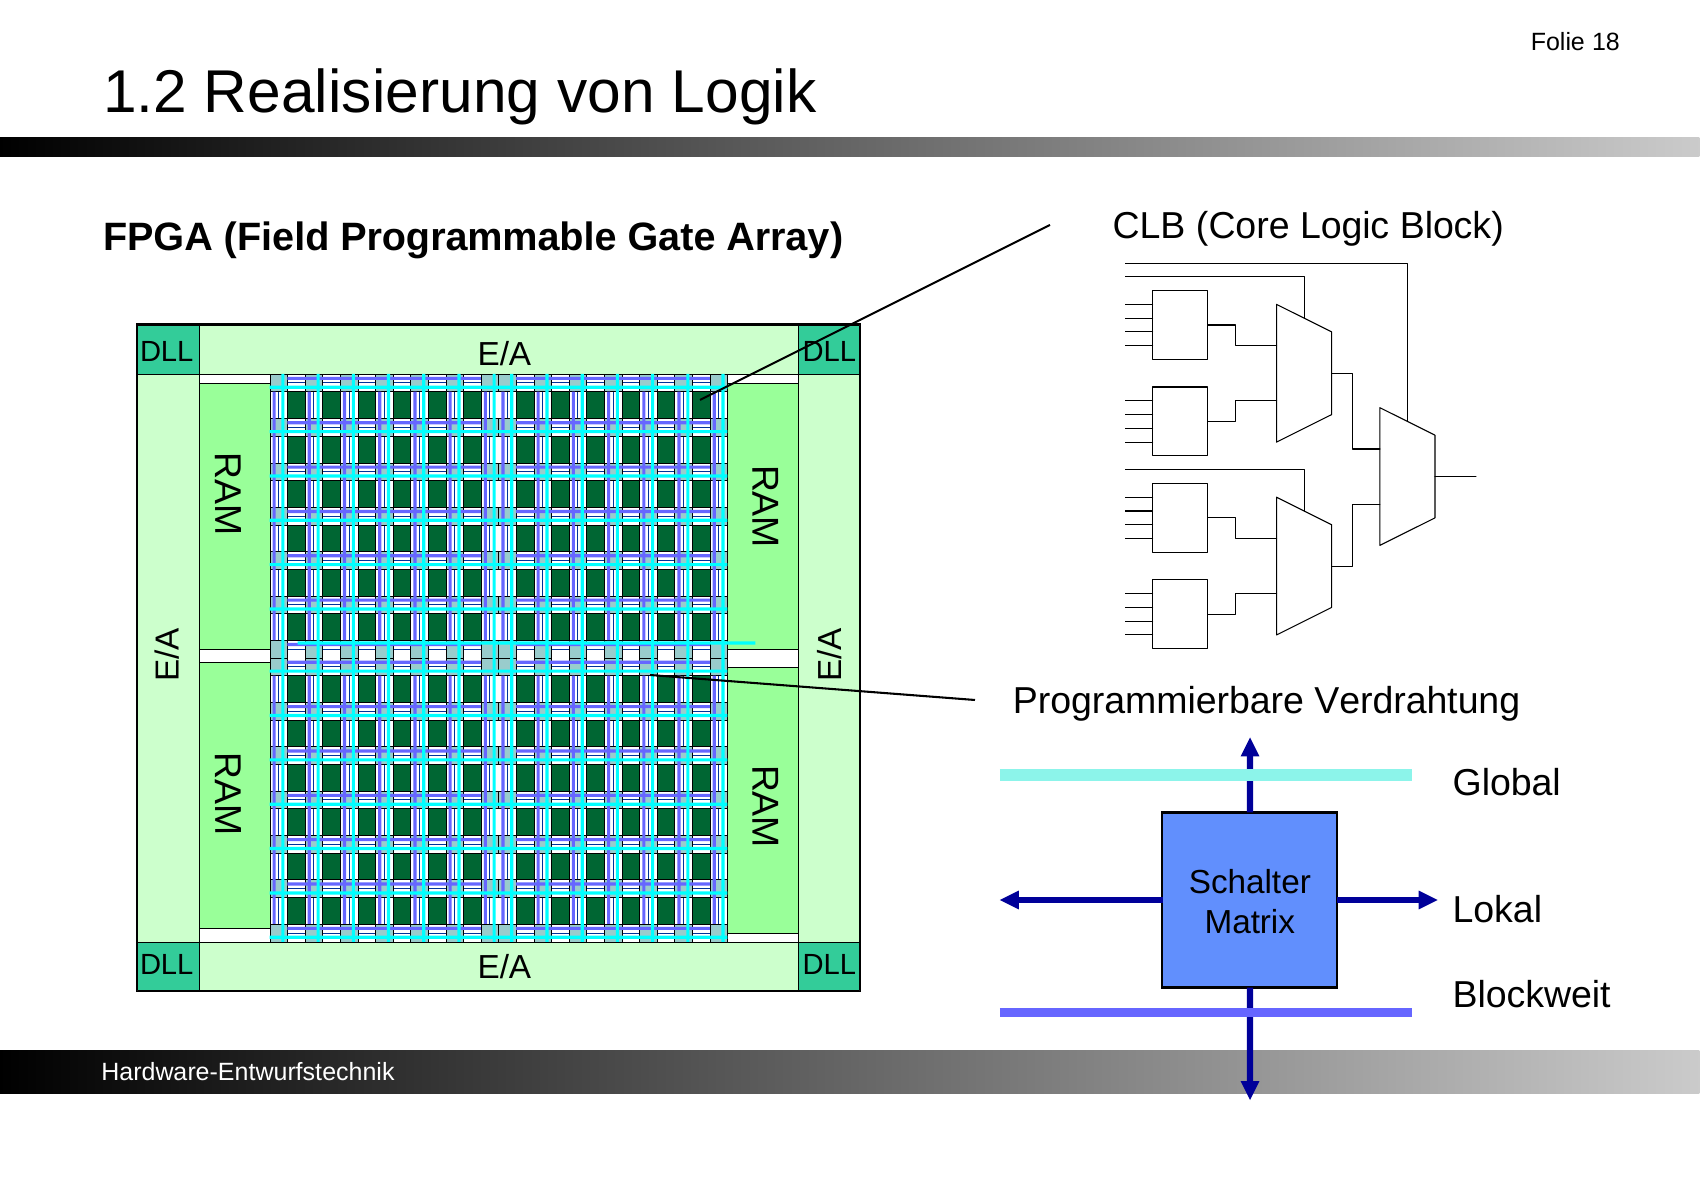

# 1.2 Realisierung von Logik
CLB (Core Logic Block)
FPGA (Field Programmable Gate Array)
DLL
E/A
DLL
RAM
RAM
E/A
E/A
Programmierbare Verdrahtung
Global
RAM
RAM
Schalter
Matrix
Lokal
DLL
E/A
DLL
Blockweit